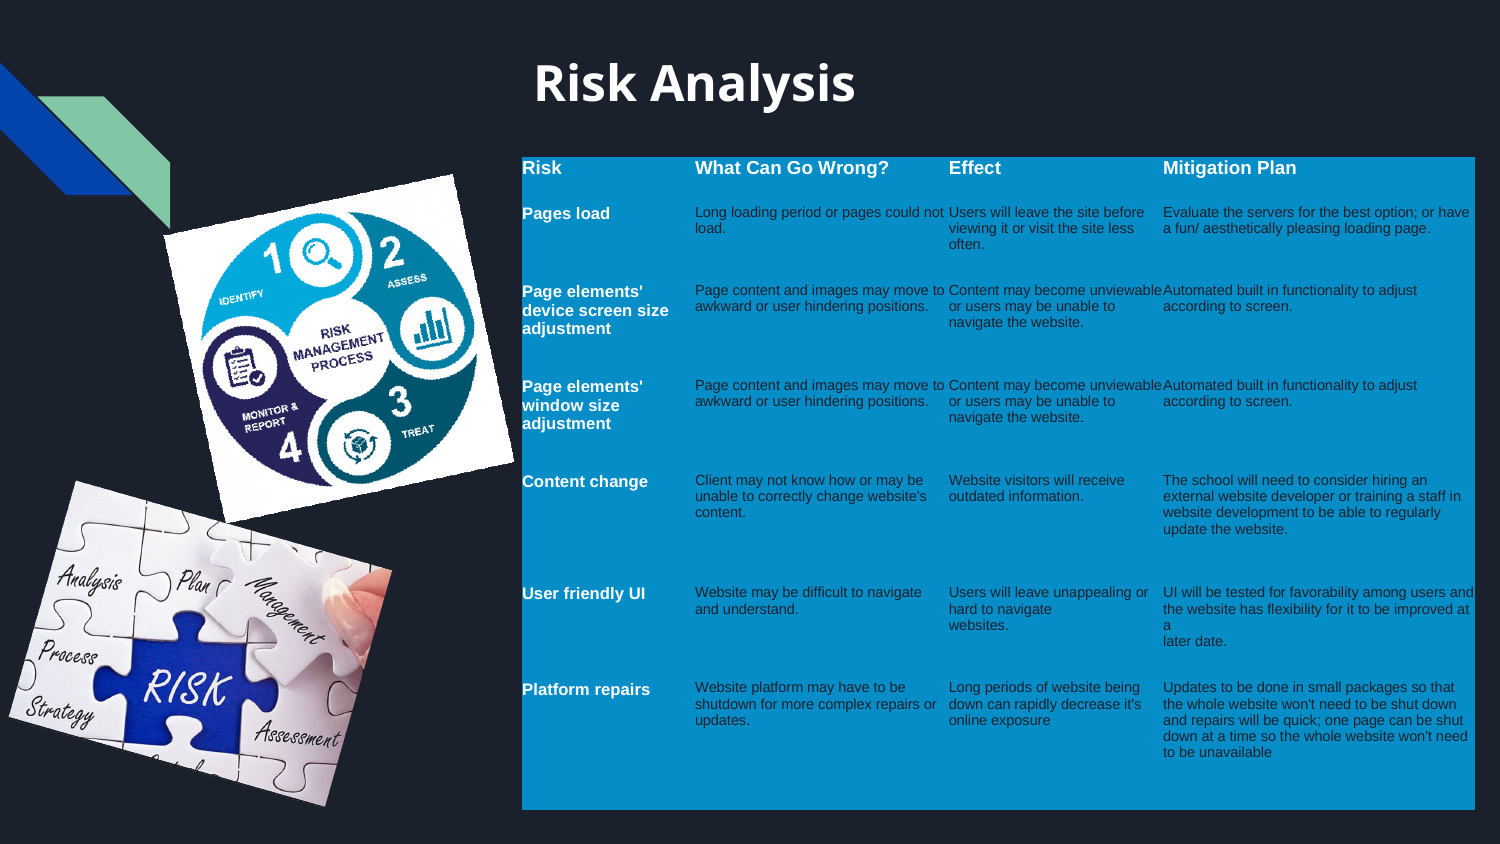

# Risk Analysis
| Risk | What Can Go Wrong? | Effect | Mitigation Plan |
| --- | --- | --- | --- |
| Pages load | Long loading period or pages could not load. | Users will leave the site before viewing it or visit the site less often. | Evaluate the servers for the best option; or have a fun/ aesthetically pleasing loading page. |
| Page elements' device screen size adjustment | Page content and images may move to awkward or user hindering positions. | Content may become unviewable or users may be unable to navigate the website. | Automated built in functionality to adjust according to screen. |
| Page elements' window size adjustment | Page content and images may move to awkward or user hindering positions. | Content may become unviewable or users may be unable to navigate the website. | Automated built in functionality to adjust according to screen. |
| Content change | Client may not know how or may be unable to correctly change website's content. | Website visitors will receive outdated information. | The school will need to consider hiring an external website developer or training a staff in website development to be able to regularly update the website. |
| User friendly UI | Website may be difficult to navigate and understand. | Users will leave unappealing or hard to navigate websites. | UI will be tested for favorability among users and the website has flexibility for it to be improved at a later date. |
| Platform repairs | Website platform may have to be shutdown for more complex repairs or updates. | Long periods of website being down can rapidly decrease it's online exposure | Updates to be done in small packages so that the whole website won't need to be shut down and repairs will be quick; one page can be shut down at a time so the whole website won't need to be unavailable |